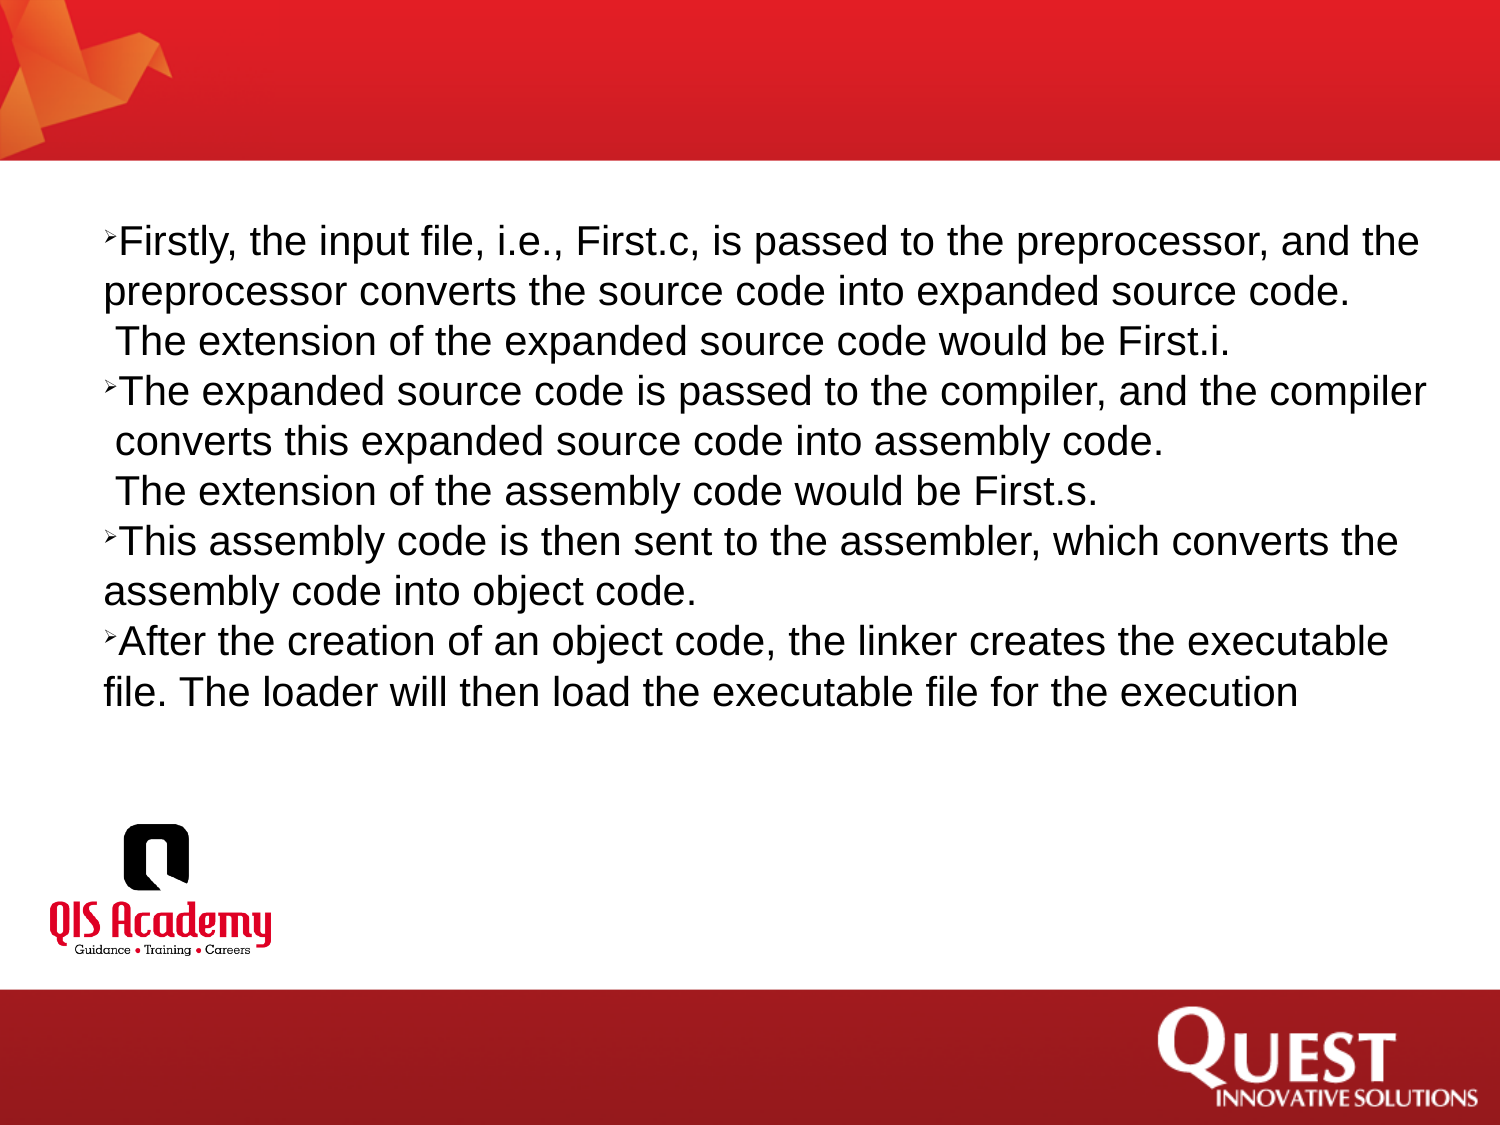

Firstly, the input file, i.e., First.c, is passed to the preprocessor, and the
preprocessor converts the source code into expanded source code.
 The extension of the expanded source code would be First.i.
The expanded source code is passed to the compiler, and the compiler
 converts this expanded source code into assembly code.
 The extension of the assembly code would be First.s.
This assembly code is then sent to the assembler, which converts the
assembly code into object code.
After the creation of an object code, the linker creates the executable
file. The loader will then load the executable file for the execution